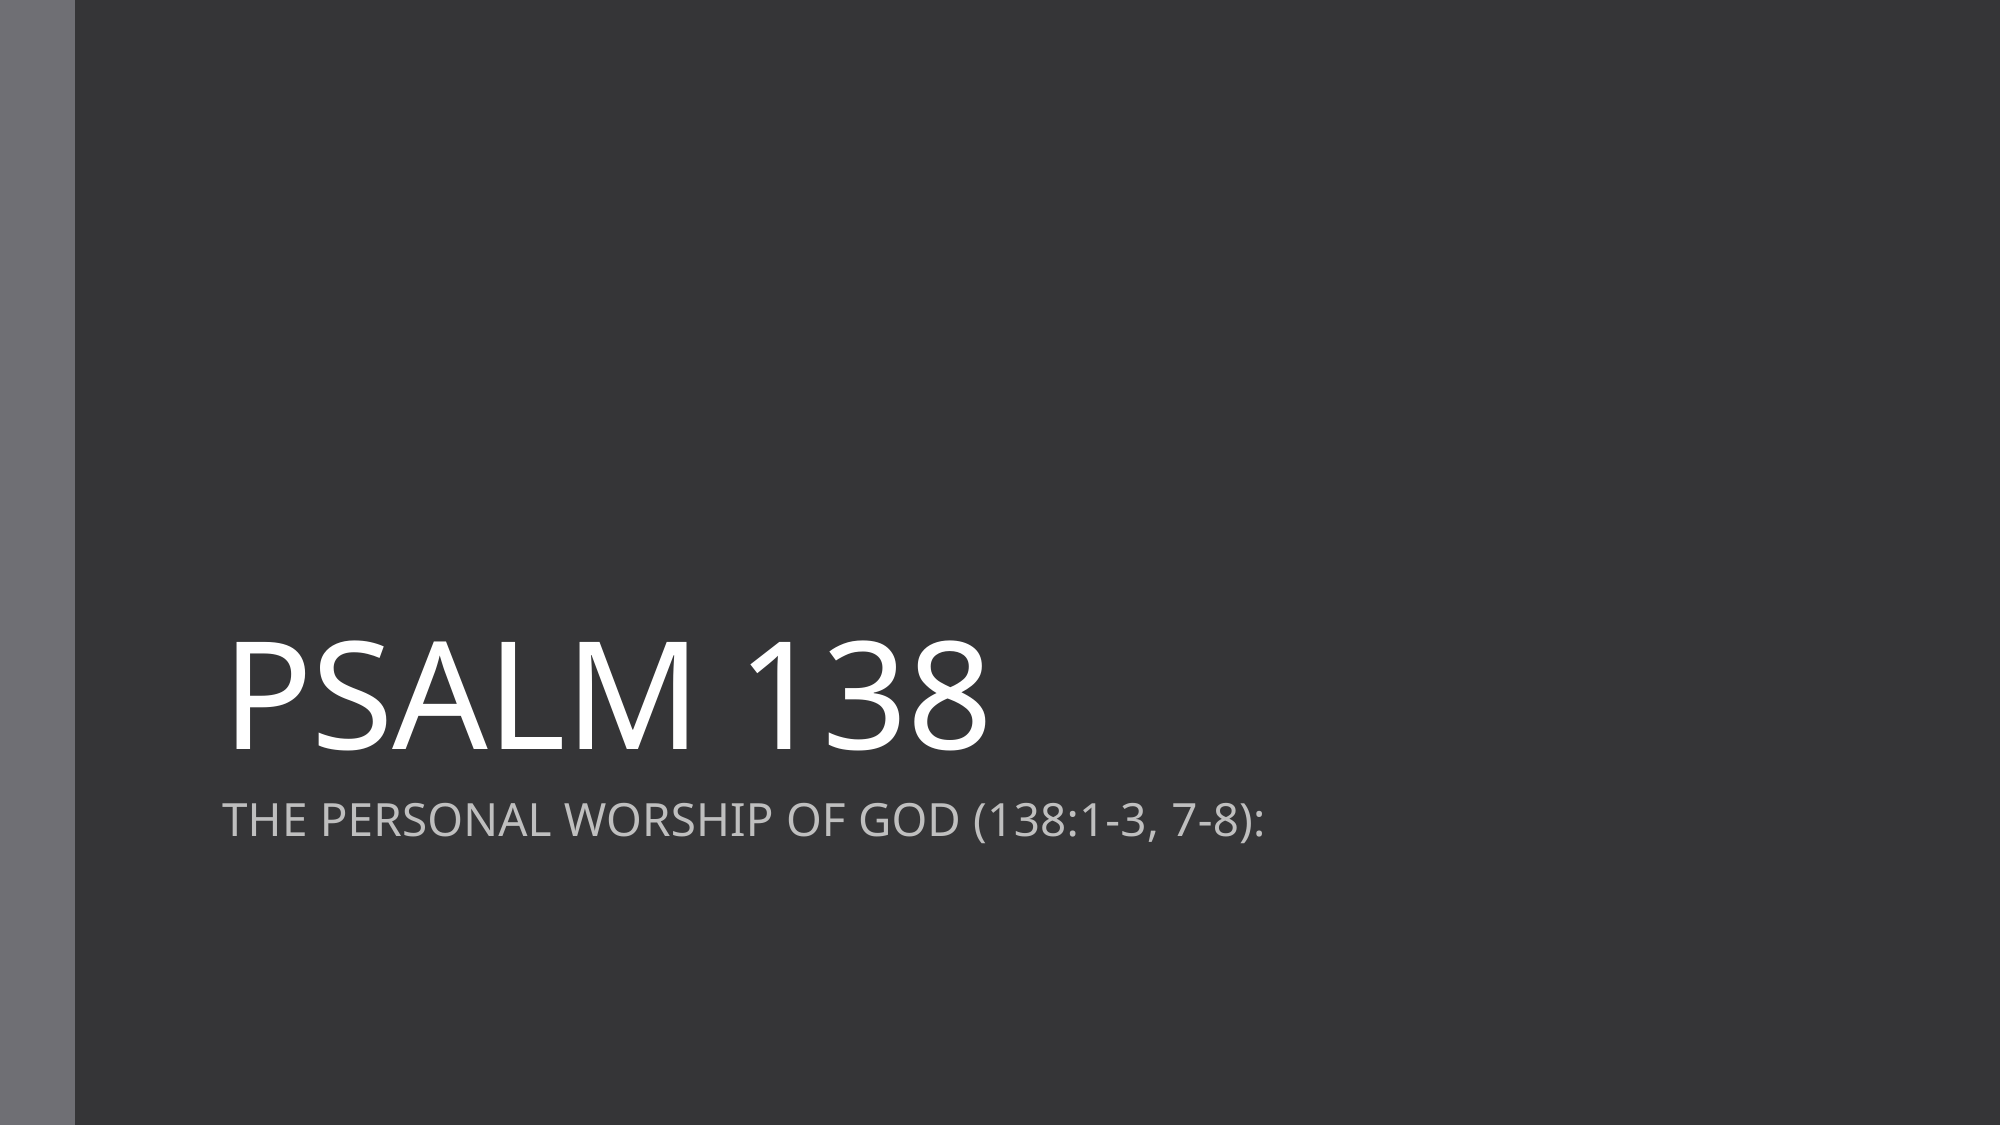

# PSALM 138
THE PERSONAL WORSHIP OF GOD (138:1-3, 7-8):